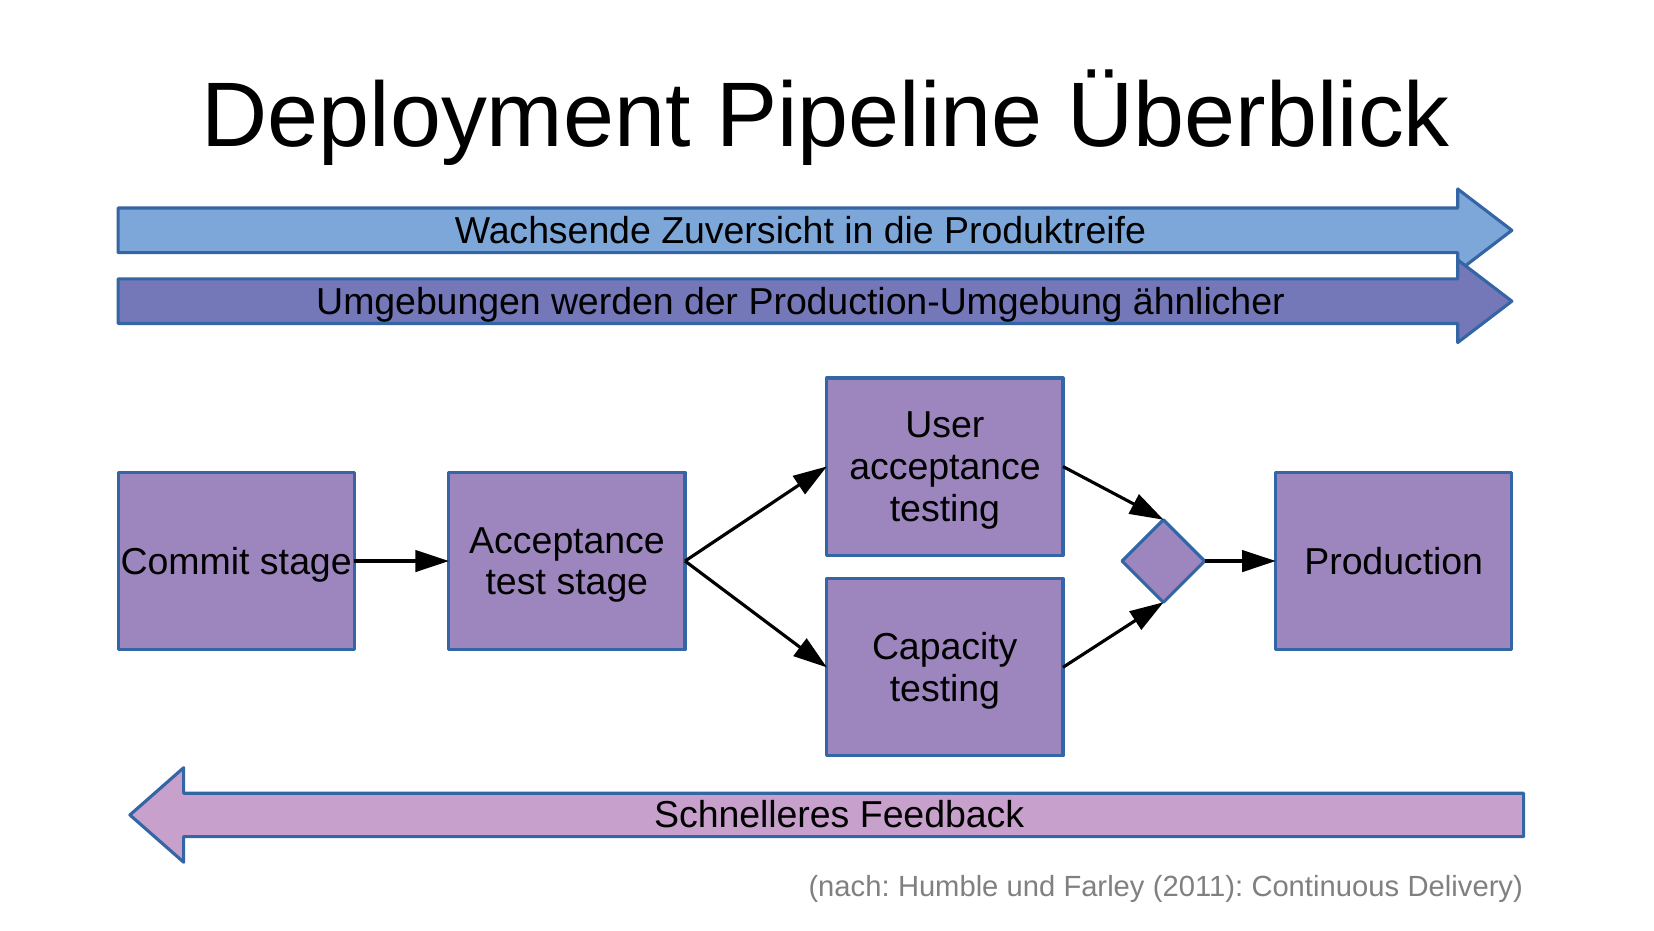

# Deployment Pipeline Überblick
Wachsende Zuversicht in die Produktreife
Umgebungen werden der Production-Umgebung ähnlicher
User
acceptance
testing
Commit stage
Acceptance
test stage
Production
Capacity
testing
Schnelleres Feedback
(nach: Humble und Farley (2011): Continuous Delivery)